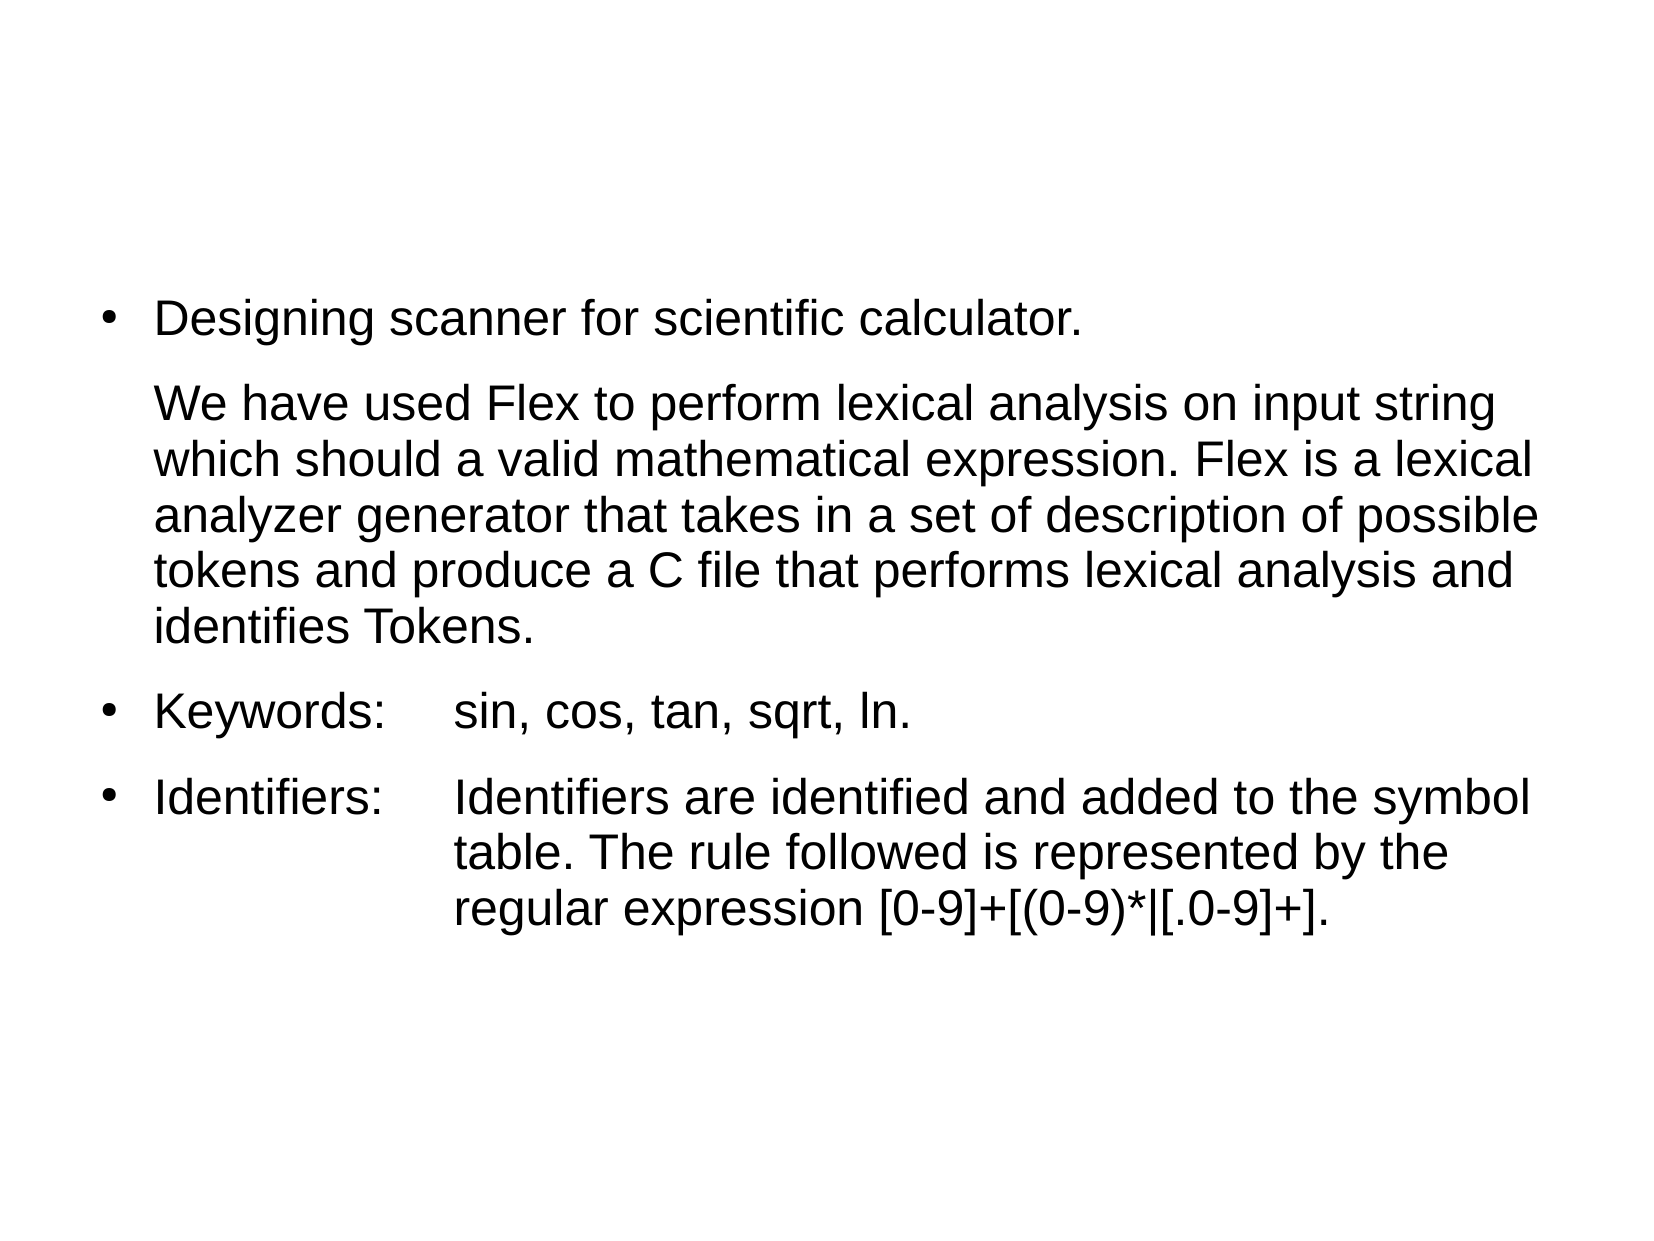

# Designing scanner for scientific calculator.
We have used Flex to perform lexical analysis on input string which should a valid mathematical expression. Flex is a lexical analyzer generator that takes in a set of description of possible tokens and produce a C file that performs lexical analysis and identifies Tokens.
Keywords:	sin, cos, tan, sqrt, ln.
Identifiers:	Identifiers are identified and added to the symbol 				table. The rule followed is represented by the 					regular expression [0-9]+[(0-9)*|[.0-9]+].